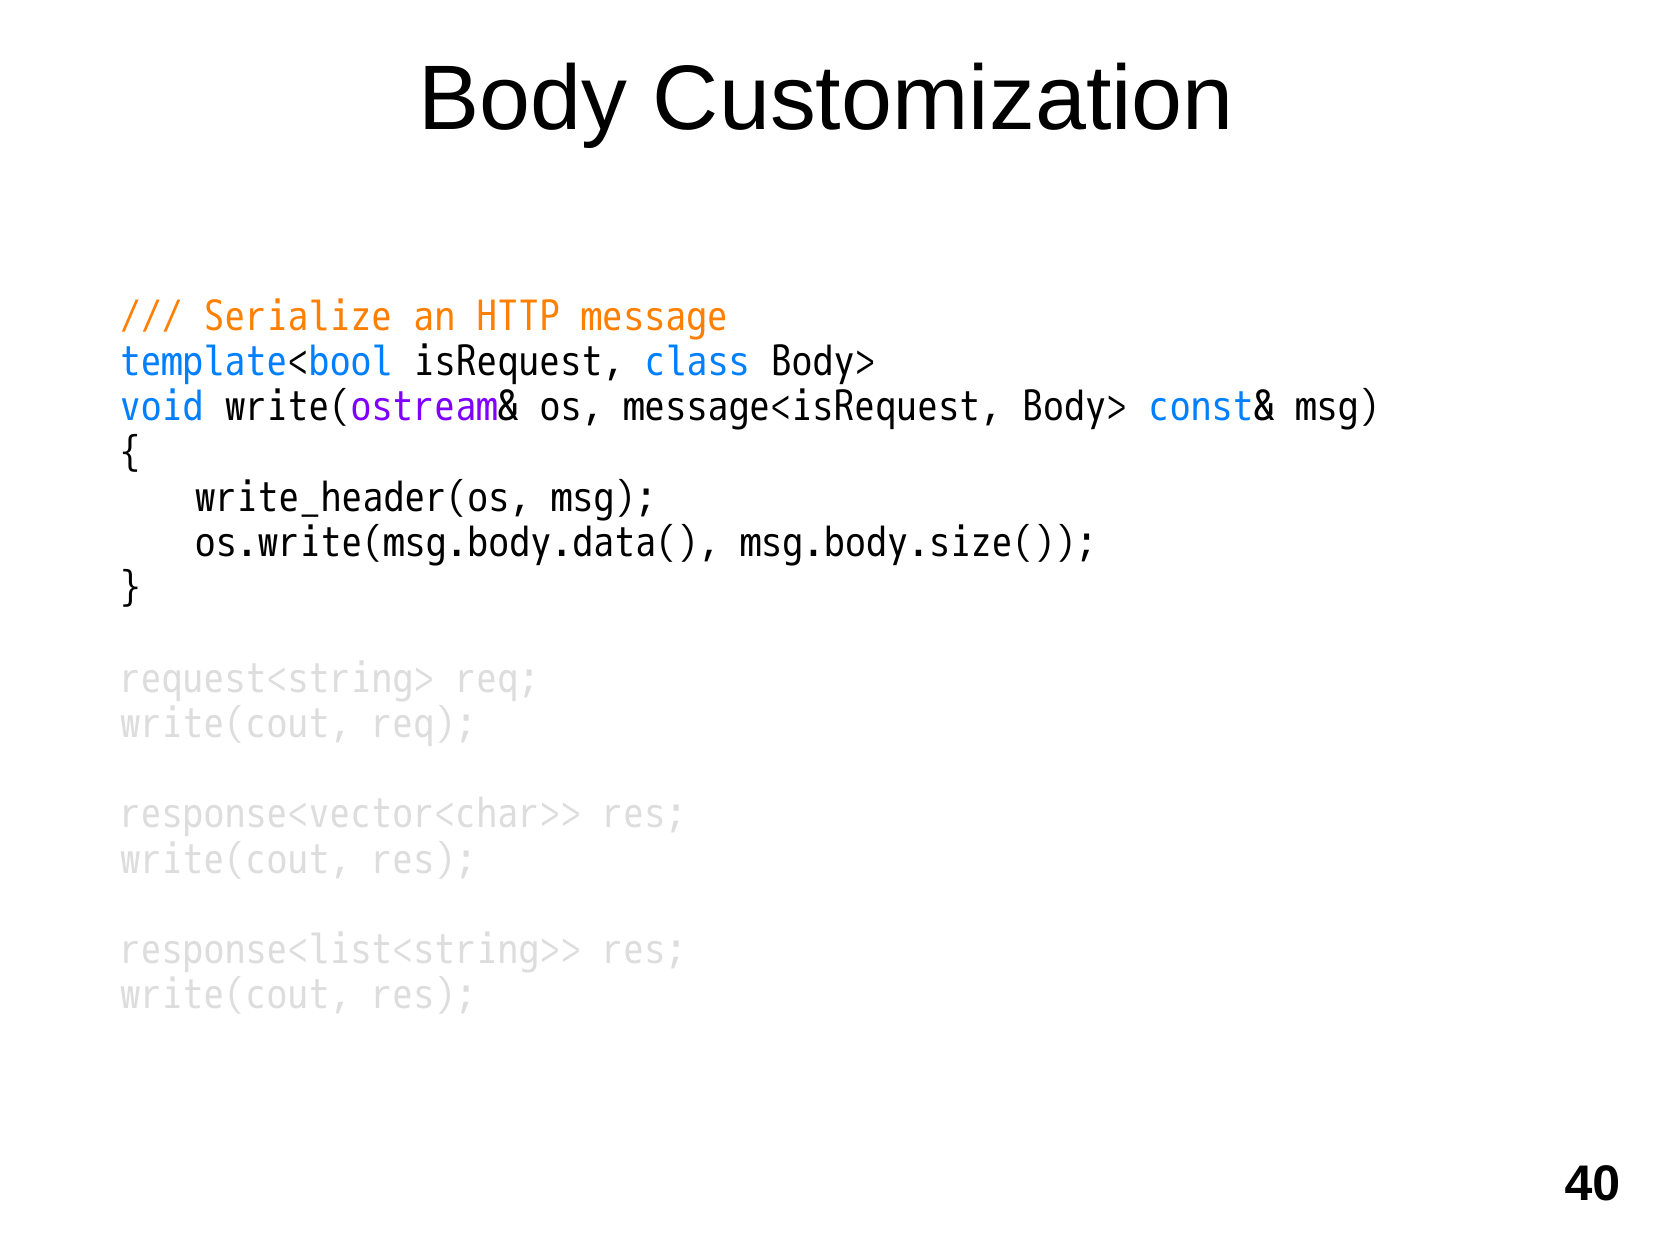

# Body Customization
/// Serialize an HTTP message
template<bool isRequest, class Body>
void write(ostream& os, message<isRequest, Body> const& msg)
{
	write_header(os, msg);
	os.write(msg.body.data(), msg.body.size());
}
request<string> req;
write(cout, req);
response<vector<char>> res;
write(cout, res);
response<list<string>> res;
write(cout, res);
40